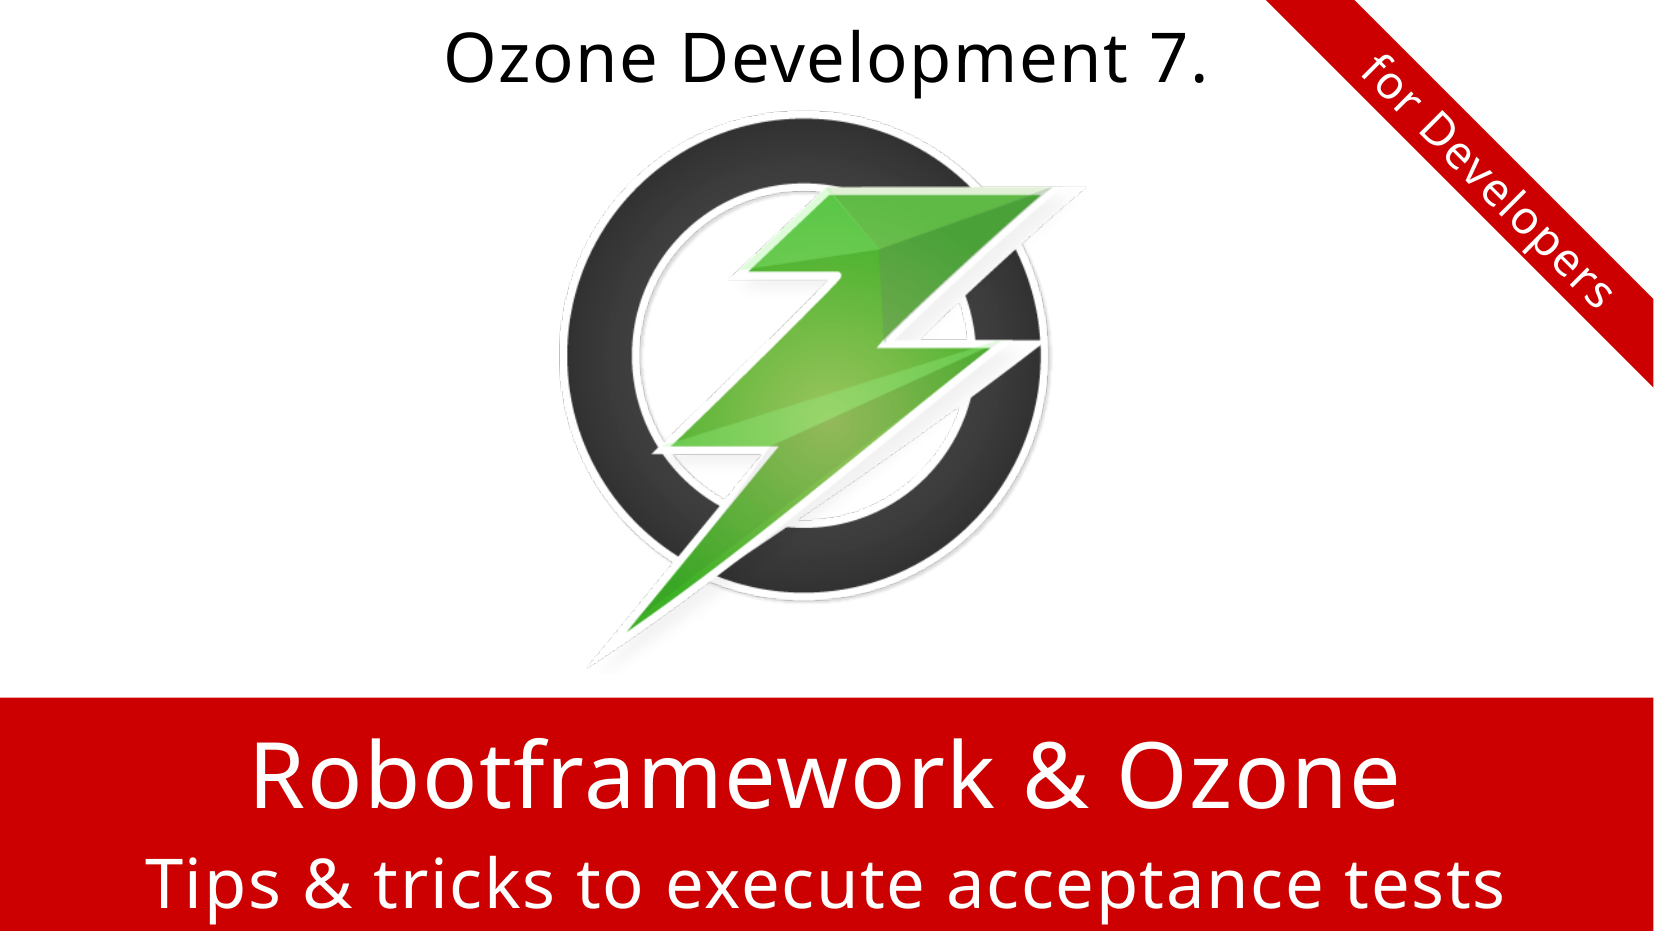

# Ozone Development 7.
for Developers
Robotframework & Ozone
Tips & tricks to execute acceptance tests